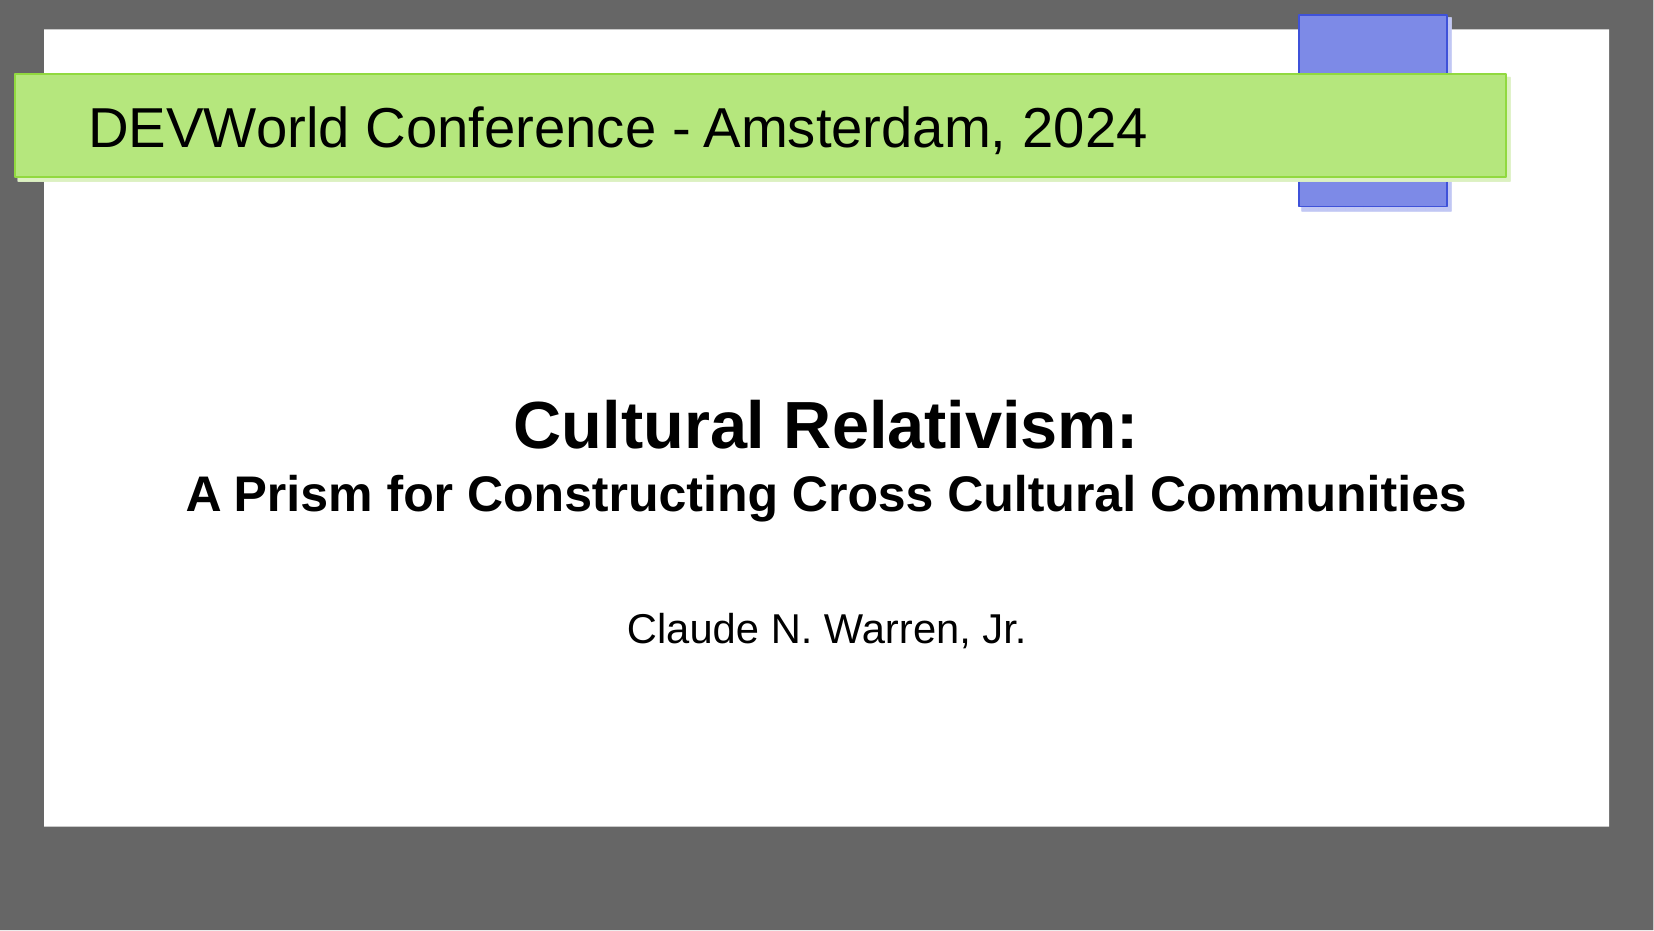

DEVWorld Conference - Amsterdam, 2024
Cultural Relativism:
A Prism for Constructing Cross Cultural Communities
Claude N. Warren, Jr.